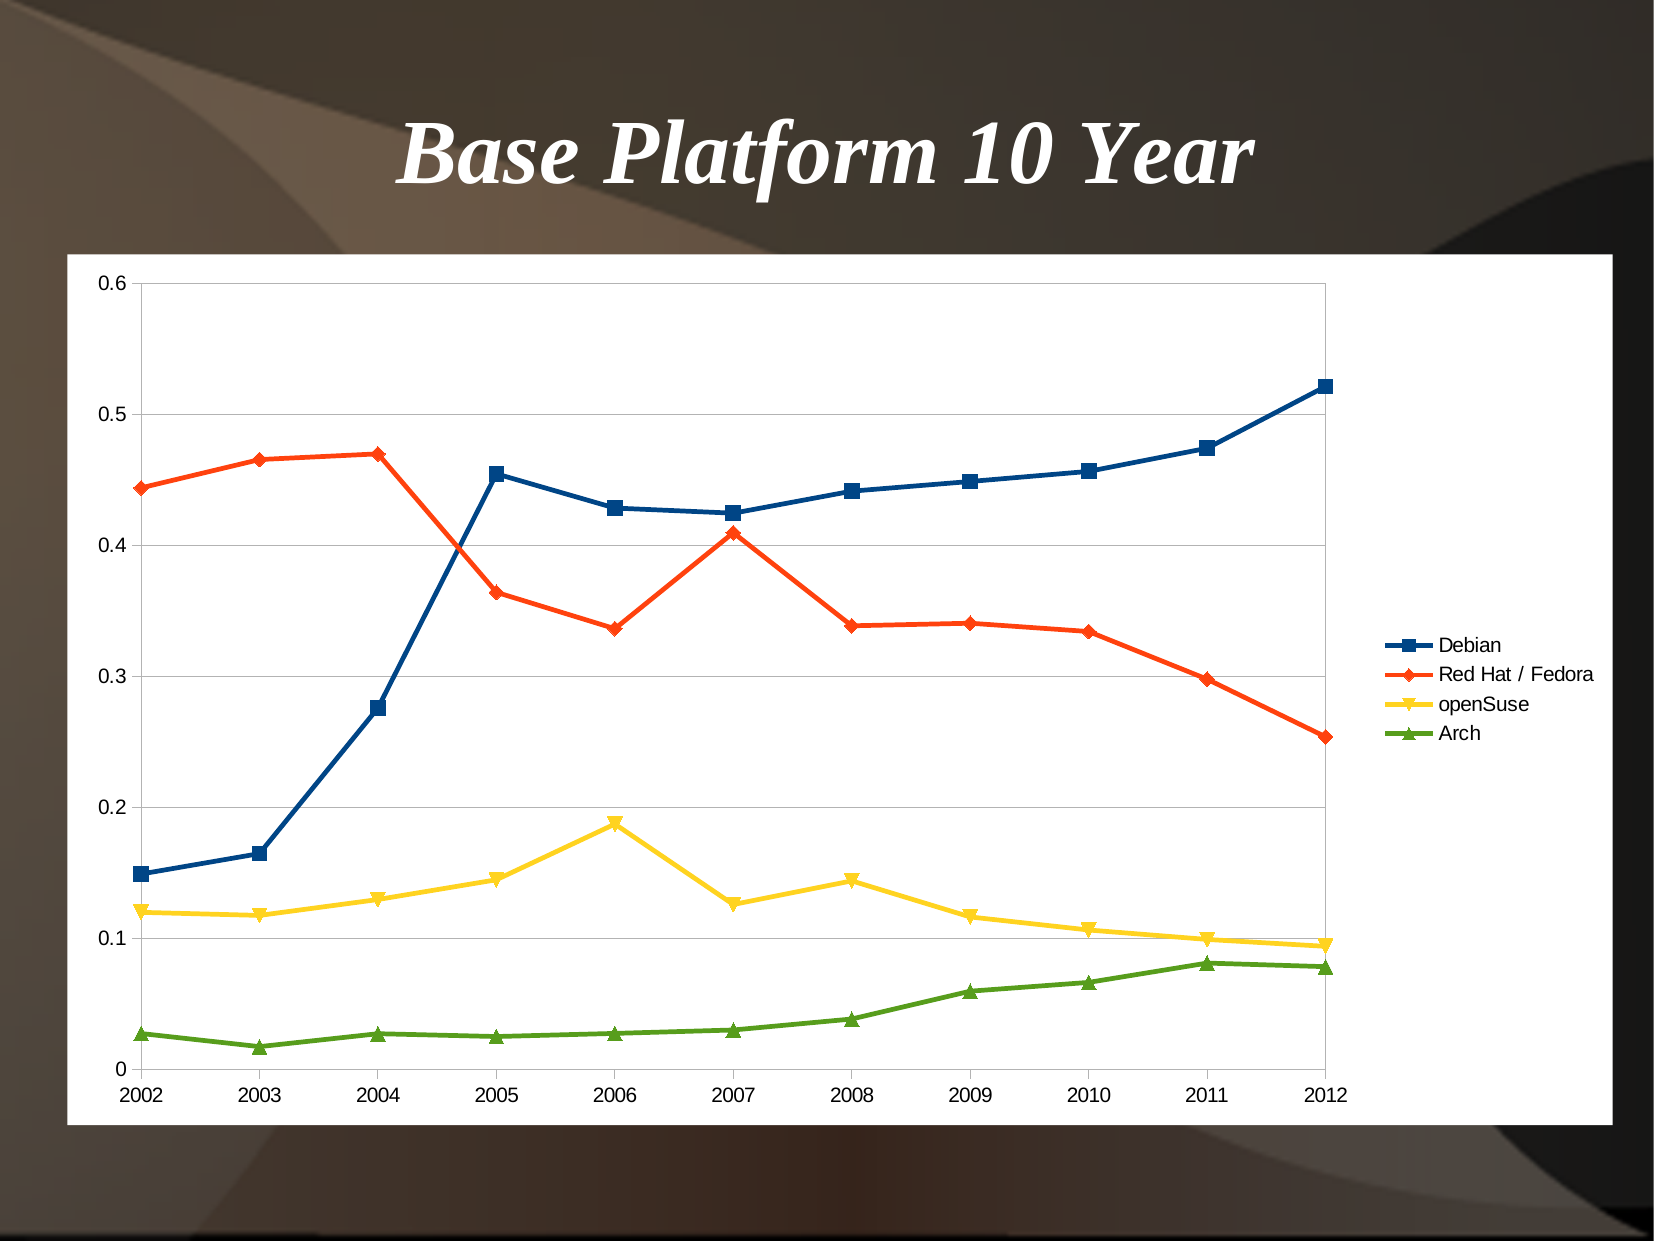

# Base Platform 10 Year
### Chart
| Category | Debian | Red Hat / Fedora | openSuse | Arch |
|---|---|---|---|---|
| 2002 | 0.149089165867689 | 0.443911792905082 | 0.119846596356663 | 0.0273250239693193 |
| 2003 | 0.164686998394864 | 0.465489566613162 | 0.117495987158909 | 0.0173354735152488 |
| 2004 | 0.275872488291283 | 0.469859495392053 | 0.129626831847711 | 0.0271944402477716 |
| 2005 | 0.454617993217634 | 0.364153201675643 | 0.144723718332336 | 0.0250349092359864 |
| 2006 | 0.428505449842971 | 0.336412340661371 | 0.187234435617957 | 0.0274339552928136 |
| 2007 | 0.424572194621875 | 0.409668007254948 | 0.125857582209605 | 0.0300449491365034 |
| 2008 | 0.441385582010582 | 0.338624338624339 | 0.143849206349206 | 0.0384424603174603 |
| 2009 | 0.448765957446809 | 0.340595744680851 | 0.116340425531915 | 0.0596595744680851 |
| 2010 | 0.456493562602609 | 0.334226216192863 | 0.106368270975547 | 0.0663613583340534 |
| 2011 | 0.474139781100222 | 0.297875384505329 | 0.0991487230846269 | 0.0811216825237857 |
| 2012 | 0.52131733469492 | 0.253829461322441 | 0.0938856267551698 | 0.0783763083992852 |